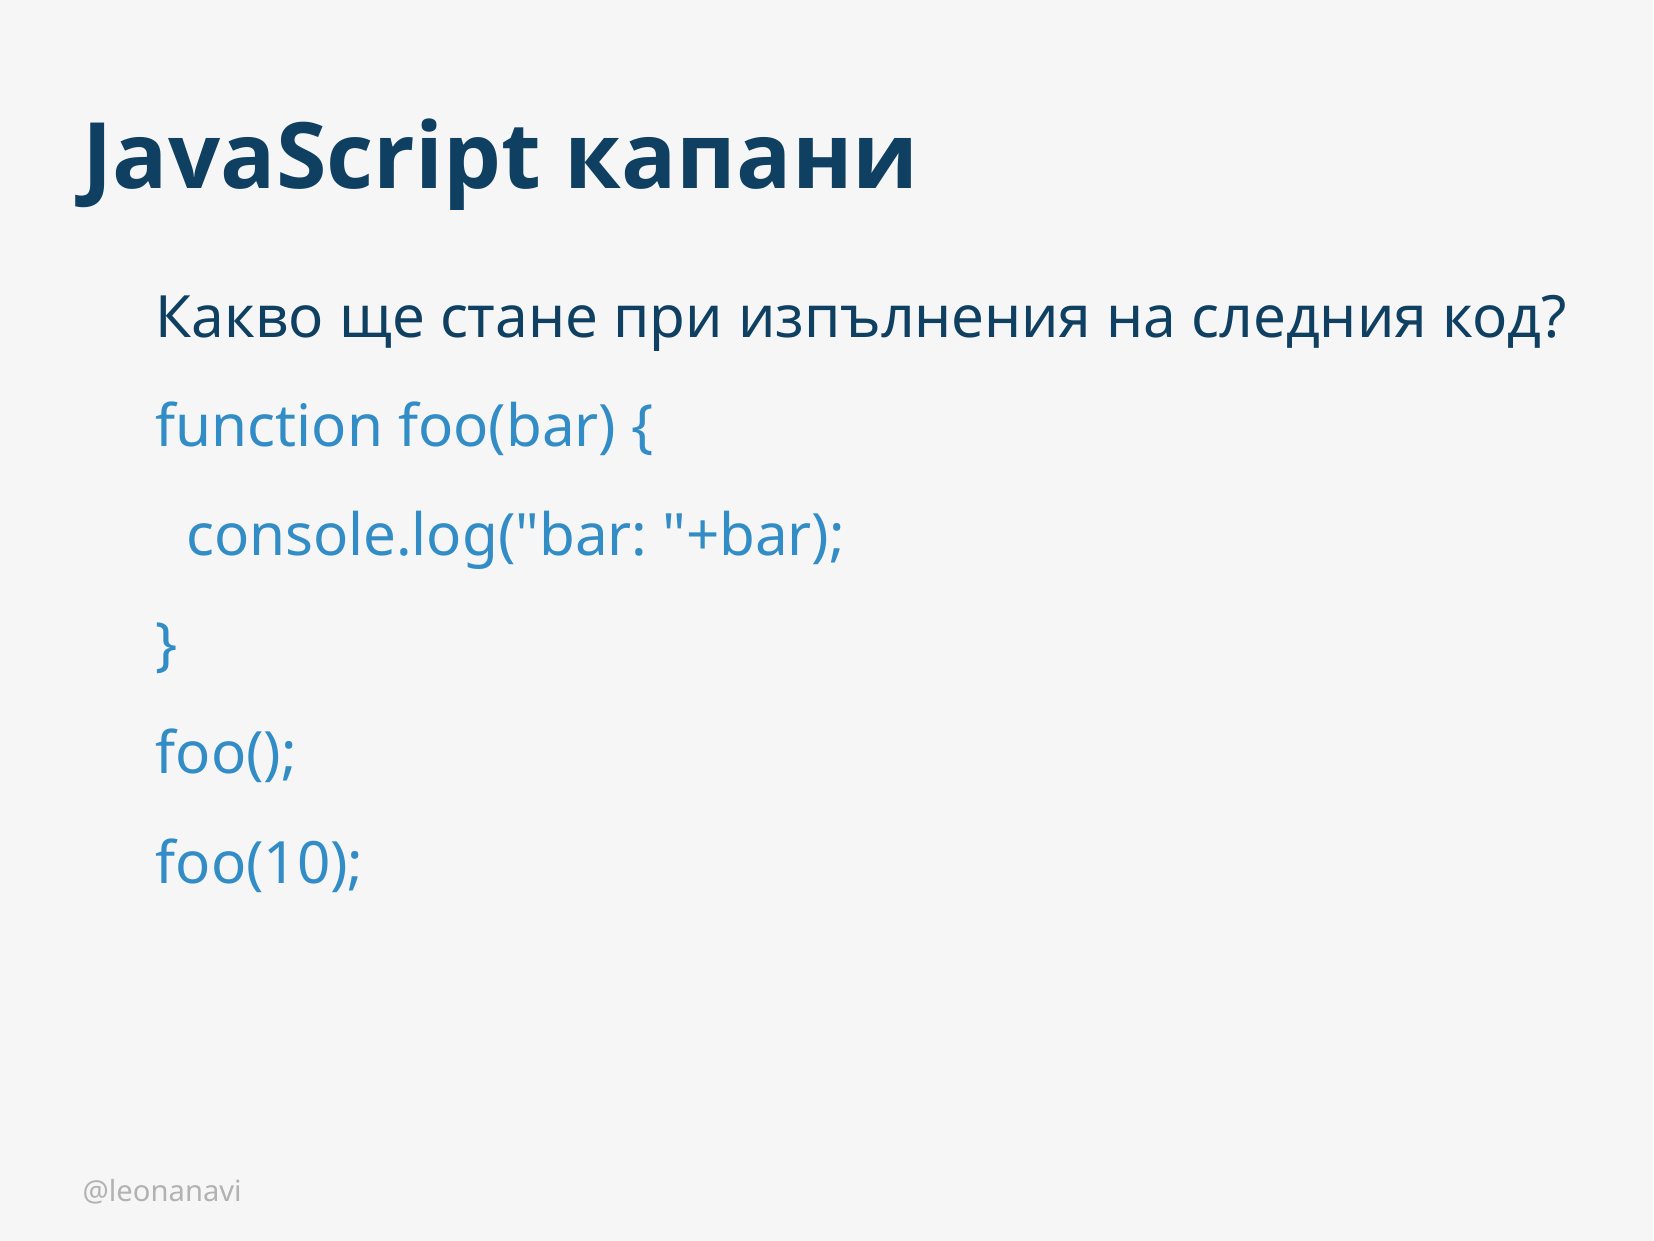

# JavaScript капани
Какво ще стане при изпълнения на следния код?
function foo(bar) {
 console.log("bar: "+bar);
}
foo();
foo(10);